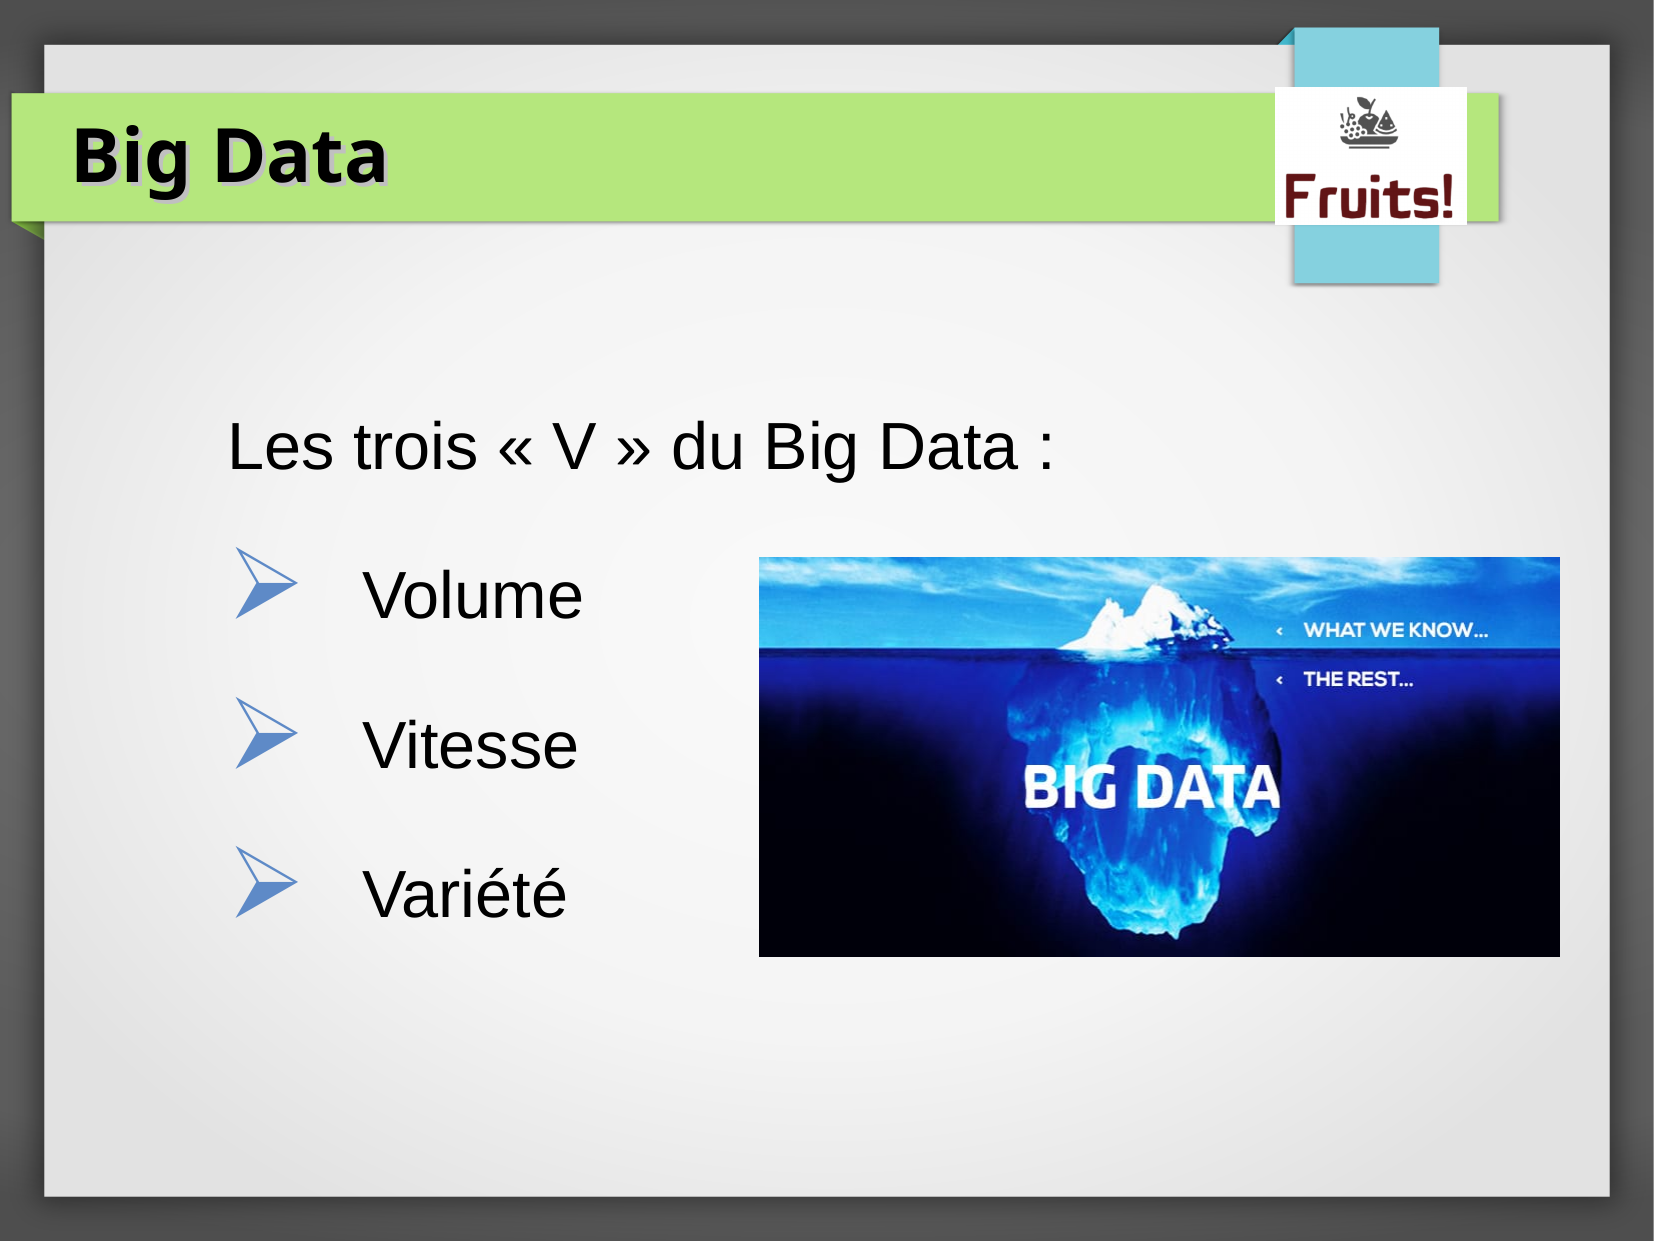

# Big Data
Les trois « V » du Big Data :
 Volume
 Vitesse
 Variété